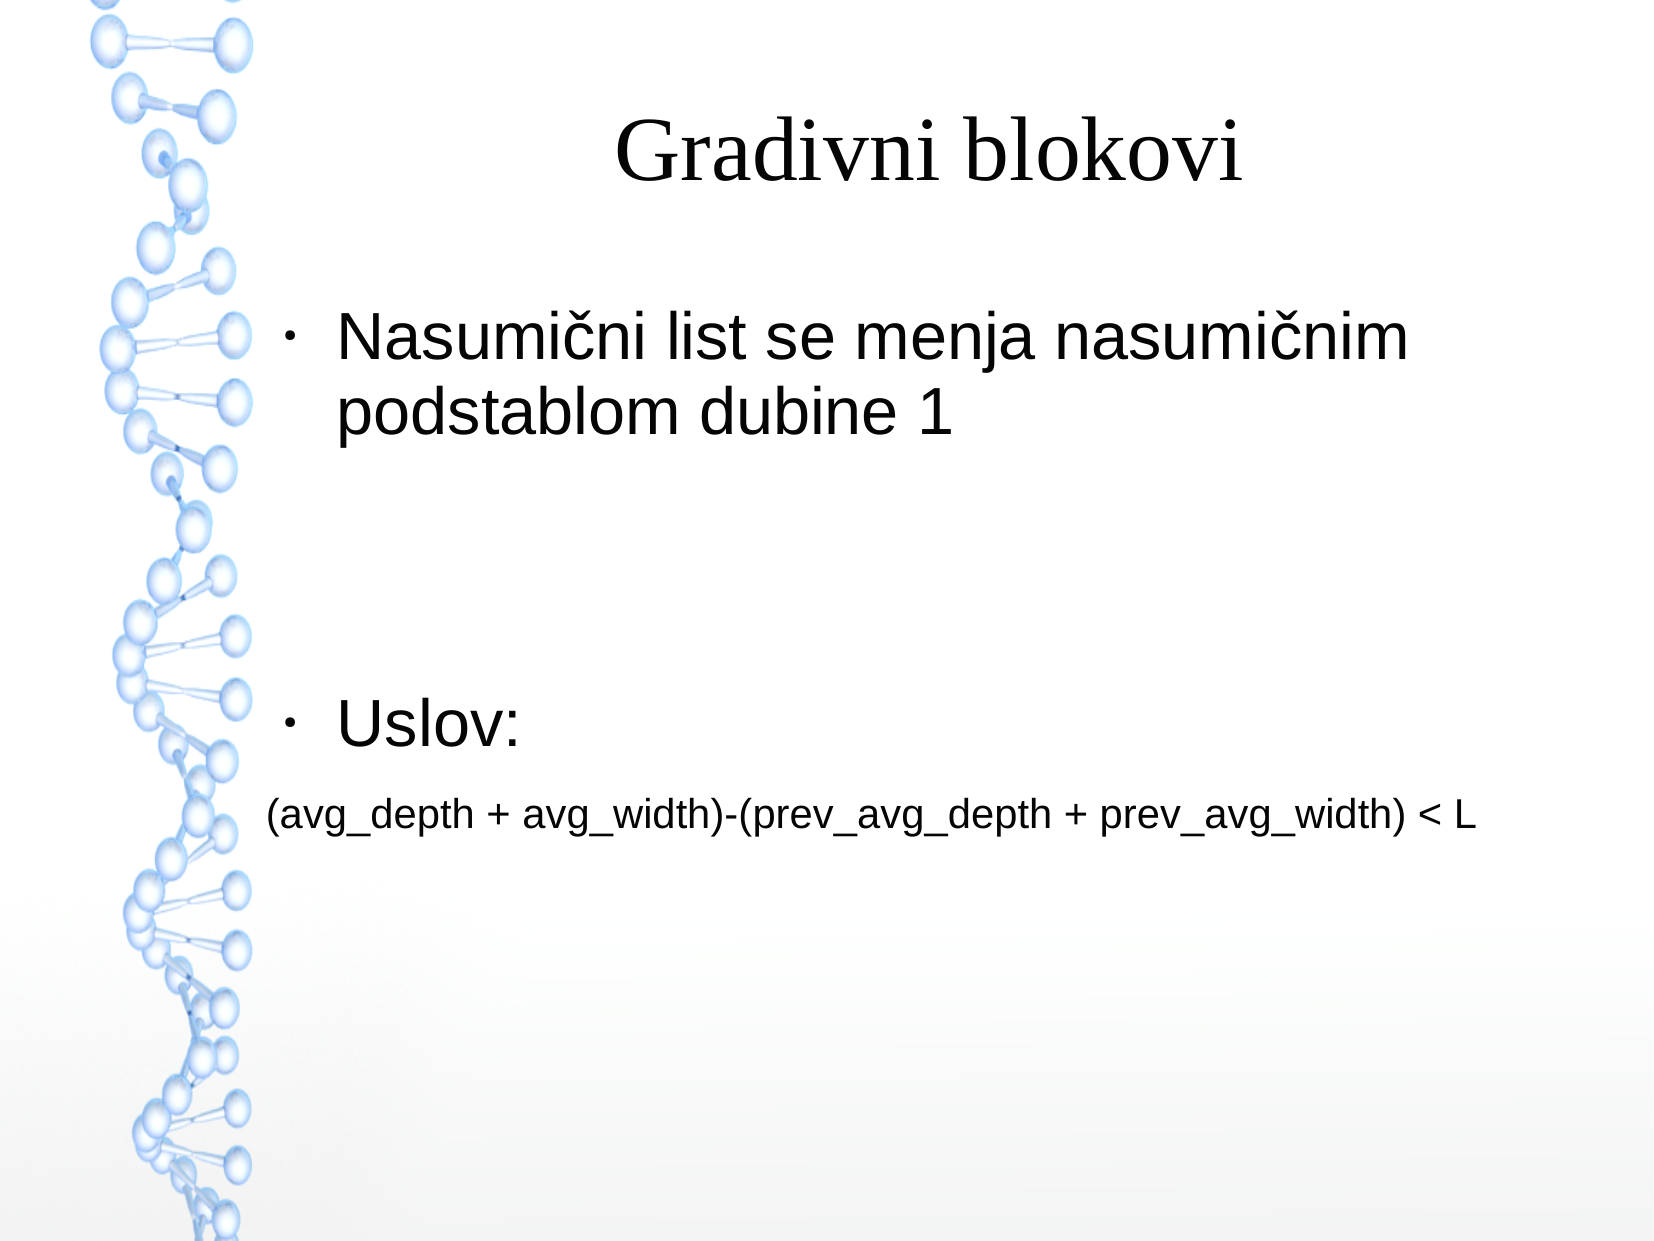

# Gradivni blokovi
Nasumični list se menja nasumičnim podstablom dubine 1
Uslov:
(avg_depth + avg_width)-(prev_avg_depth + prev_avg_width) < L